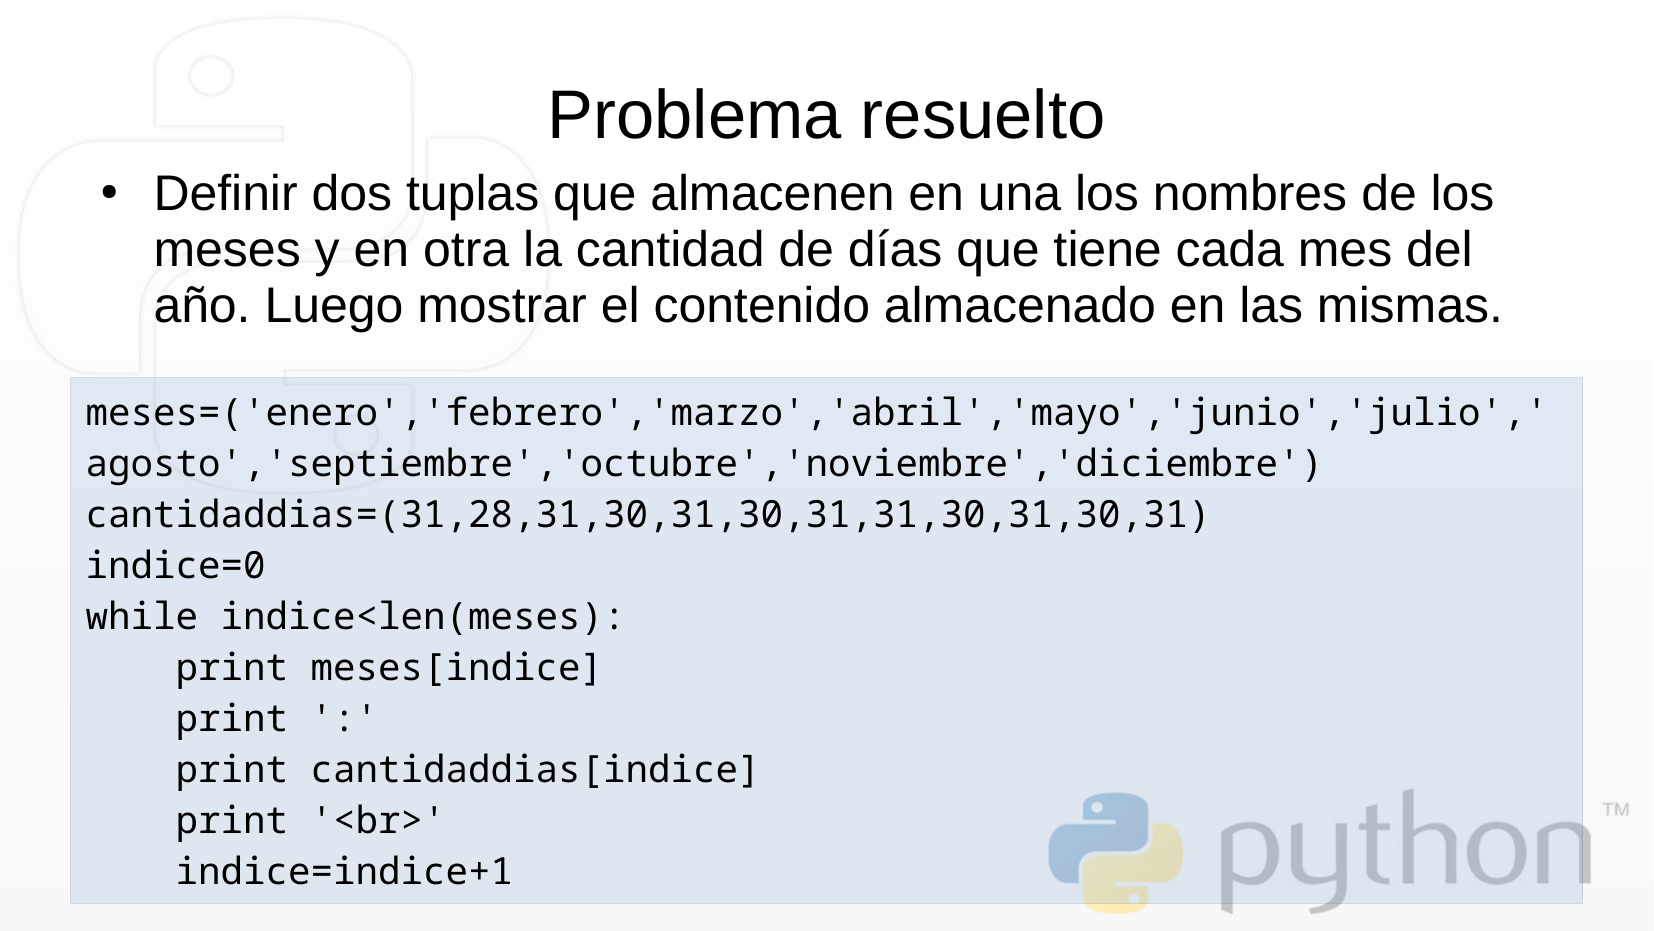

# Problema resuelto
Definir dos tuplas que almacenen en una los nombres de los meses y en otra la cantidad de días que tiene cada mes del año. Luego mostrar el contenido almacenado en las mismas.
meses=('enero','febrero','marzo','abril','mayo','junio','julio','agosto','septiembre','octubre','noviembre','diciembre')
cantidaddias=(31,28,31,30,31,30,31,31,30,31,30,31)
indice=0
while indice<len(meses):
 print meses[indice]
 print ':'
 print cantidaddias[indice]
 print '<br>'
 indice=indice+1